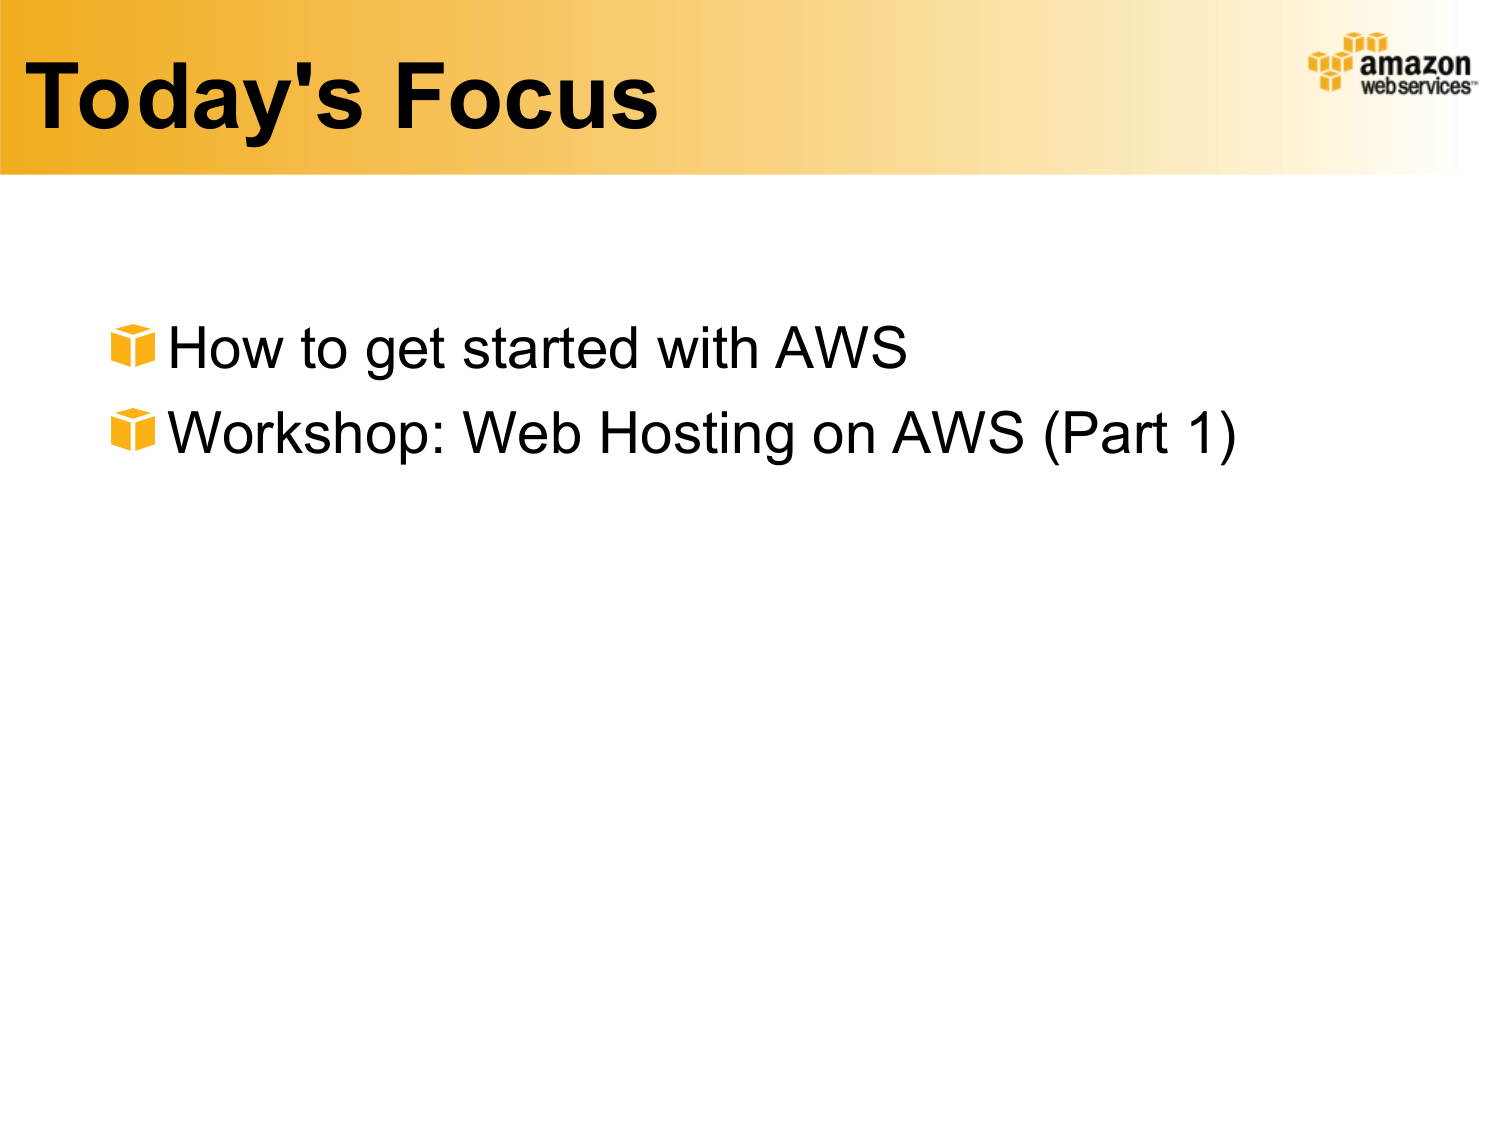

# Today's Focus
How to get started with AWS
Workshop: Web Hosting on AWS (Part 1)